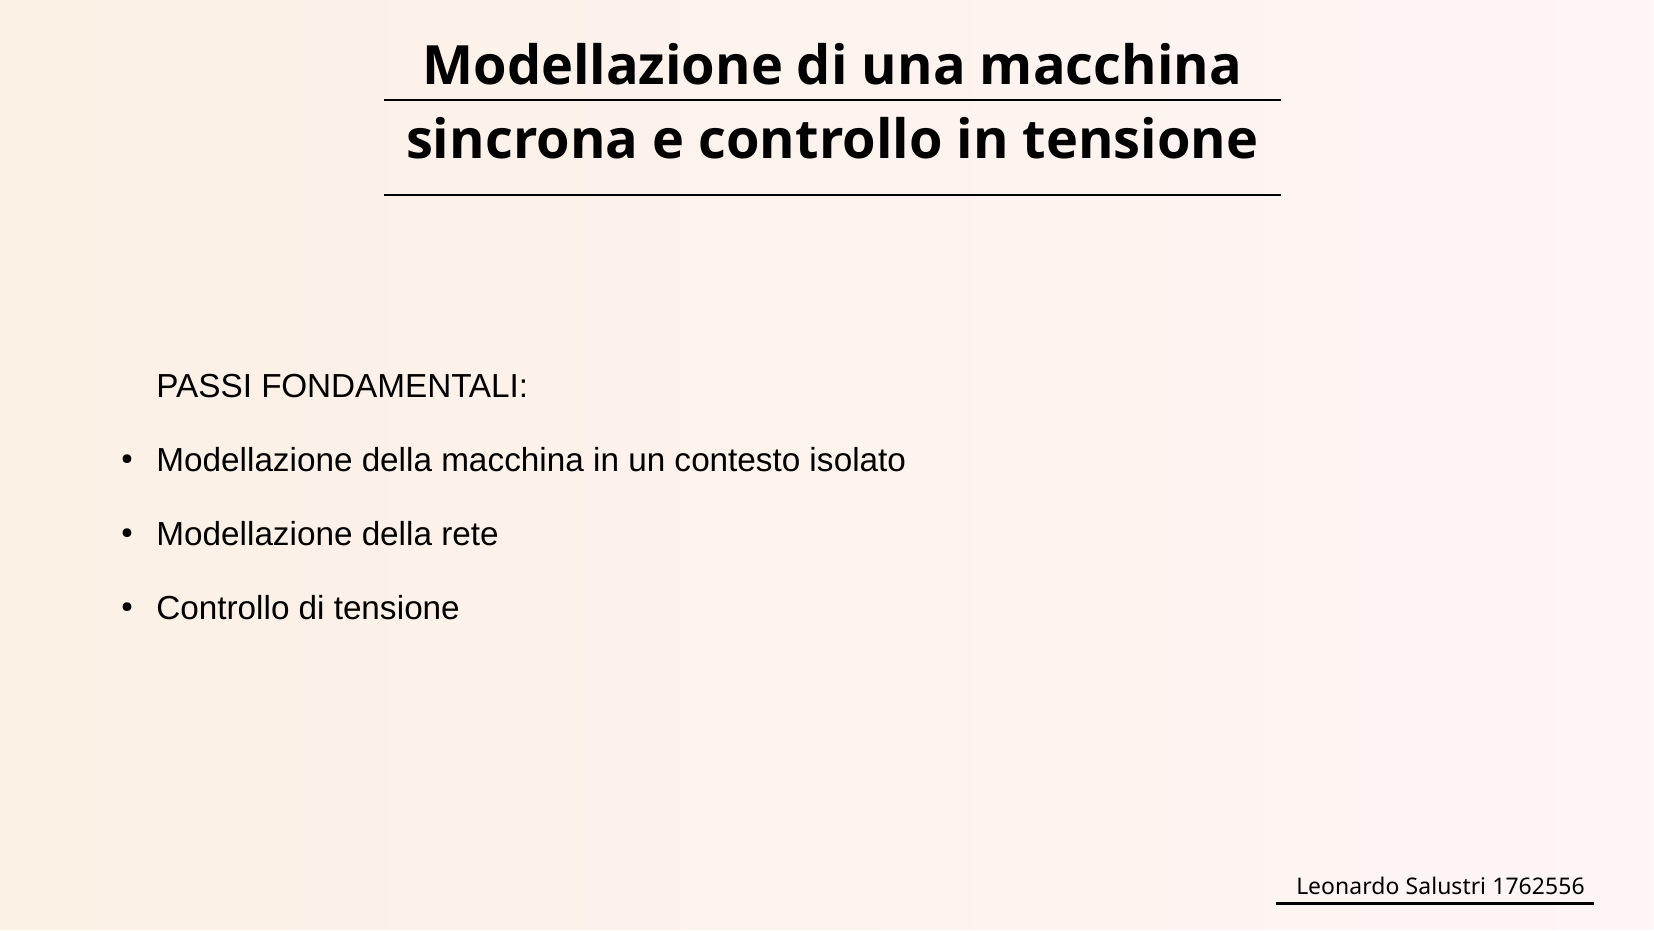

Modellazione di una macchina sincrona e controllo in tensione
PASSI FONDAMENTALI:
Modellazione della macchina in un contesto isolato
Modellazione della rete
Controllo di tensione
Leonardo Salustri 1762556